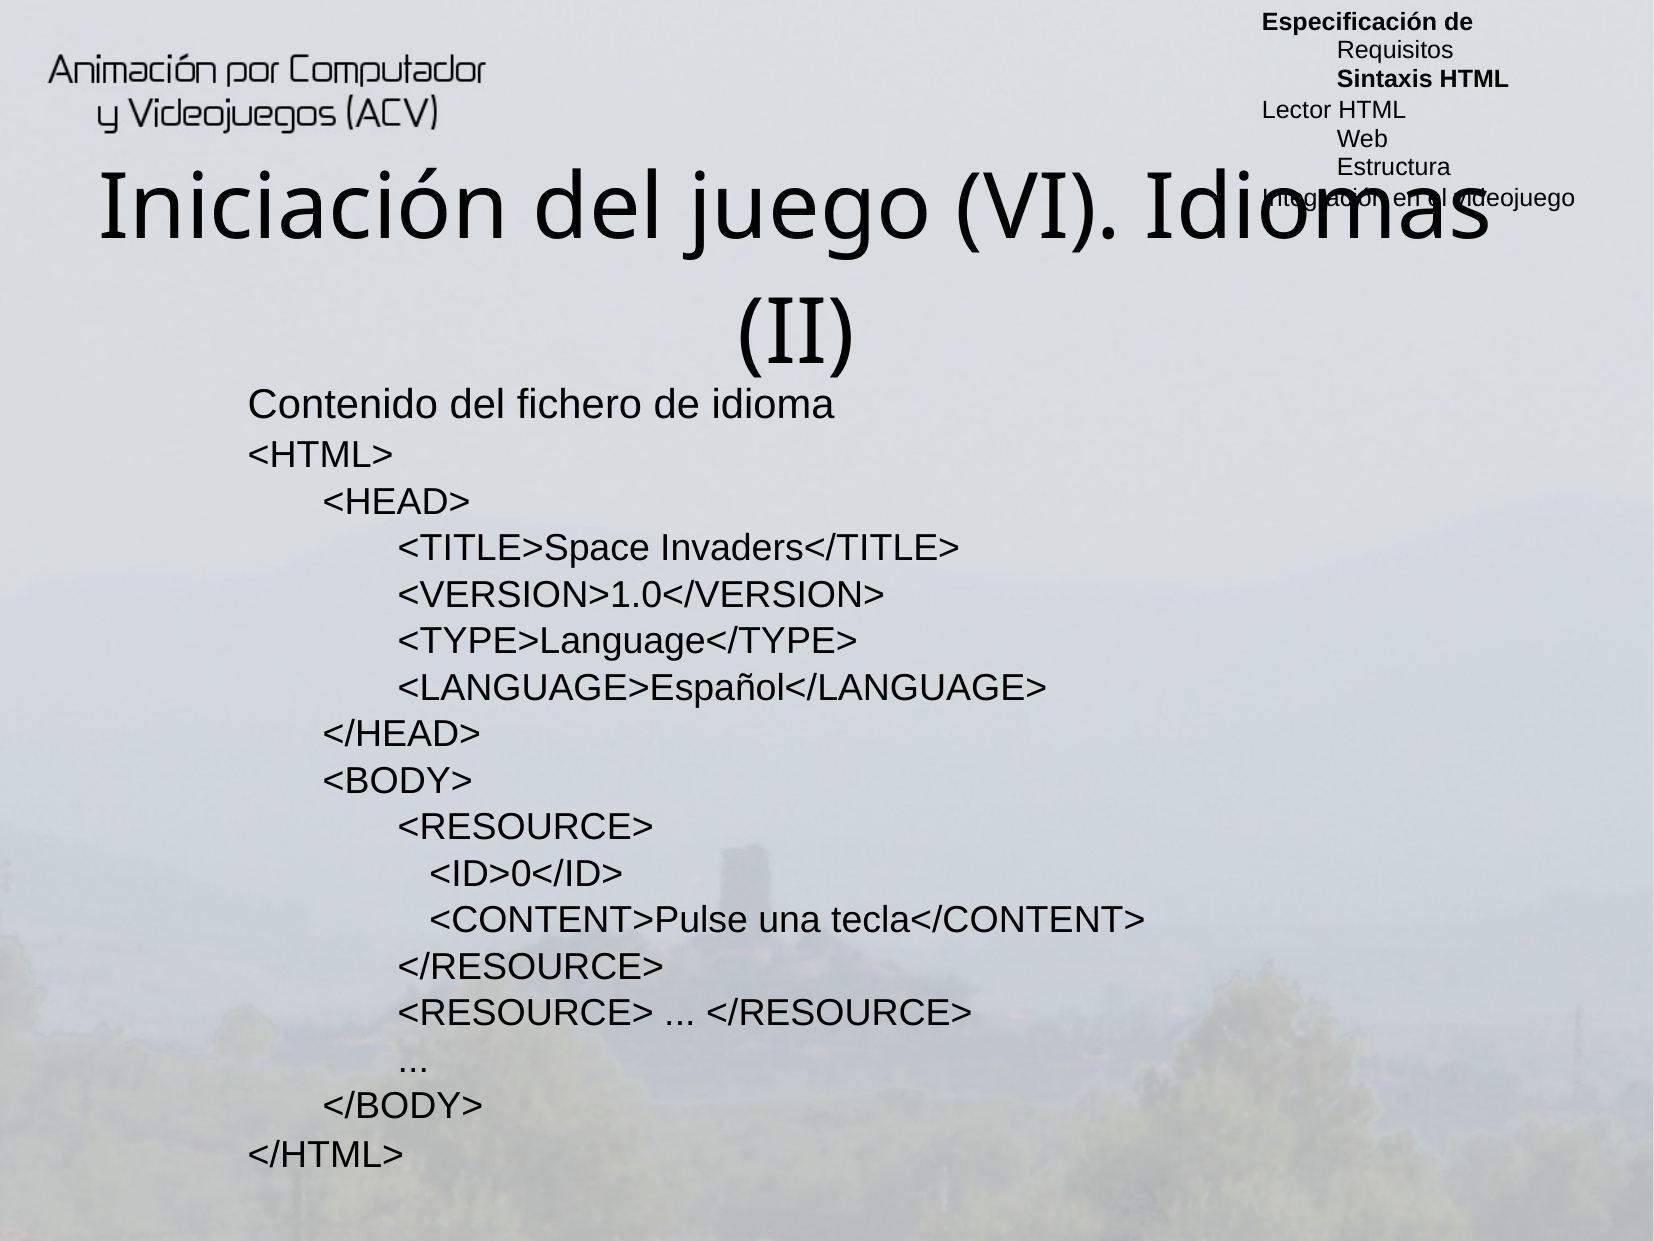

Especificación de
Requisitos
Sintaxis HTML
Lector HTML
Web
Estructura
Integración en el videojuego
Iniciación del juego (VI). Idiomas (II)
# Contenido del fichero de idioma
<HTML>
<HEAD>
<TITLE>Space Invaders</TITLE>
<VERSION>1.0</VERSION>
<TYPE>Language</TYPE>
<LANGUAGE>Español</LANGUAGE>
</HEAD>
<BODY>
<RESOURCE>
 <ID>0</ID>
 <CONTENT>Pulse una tecla</CONTENT>
</RESOURCE>
<RESOURCE> ... </RESOURCE>
...
</BODY>
</HTML>